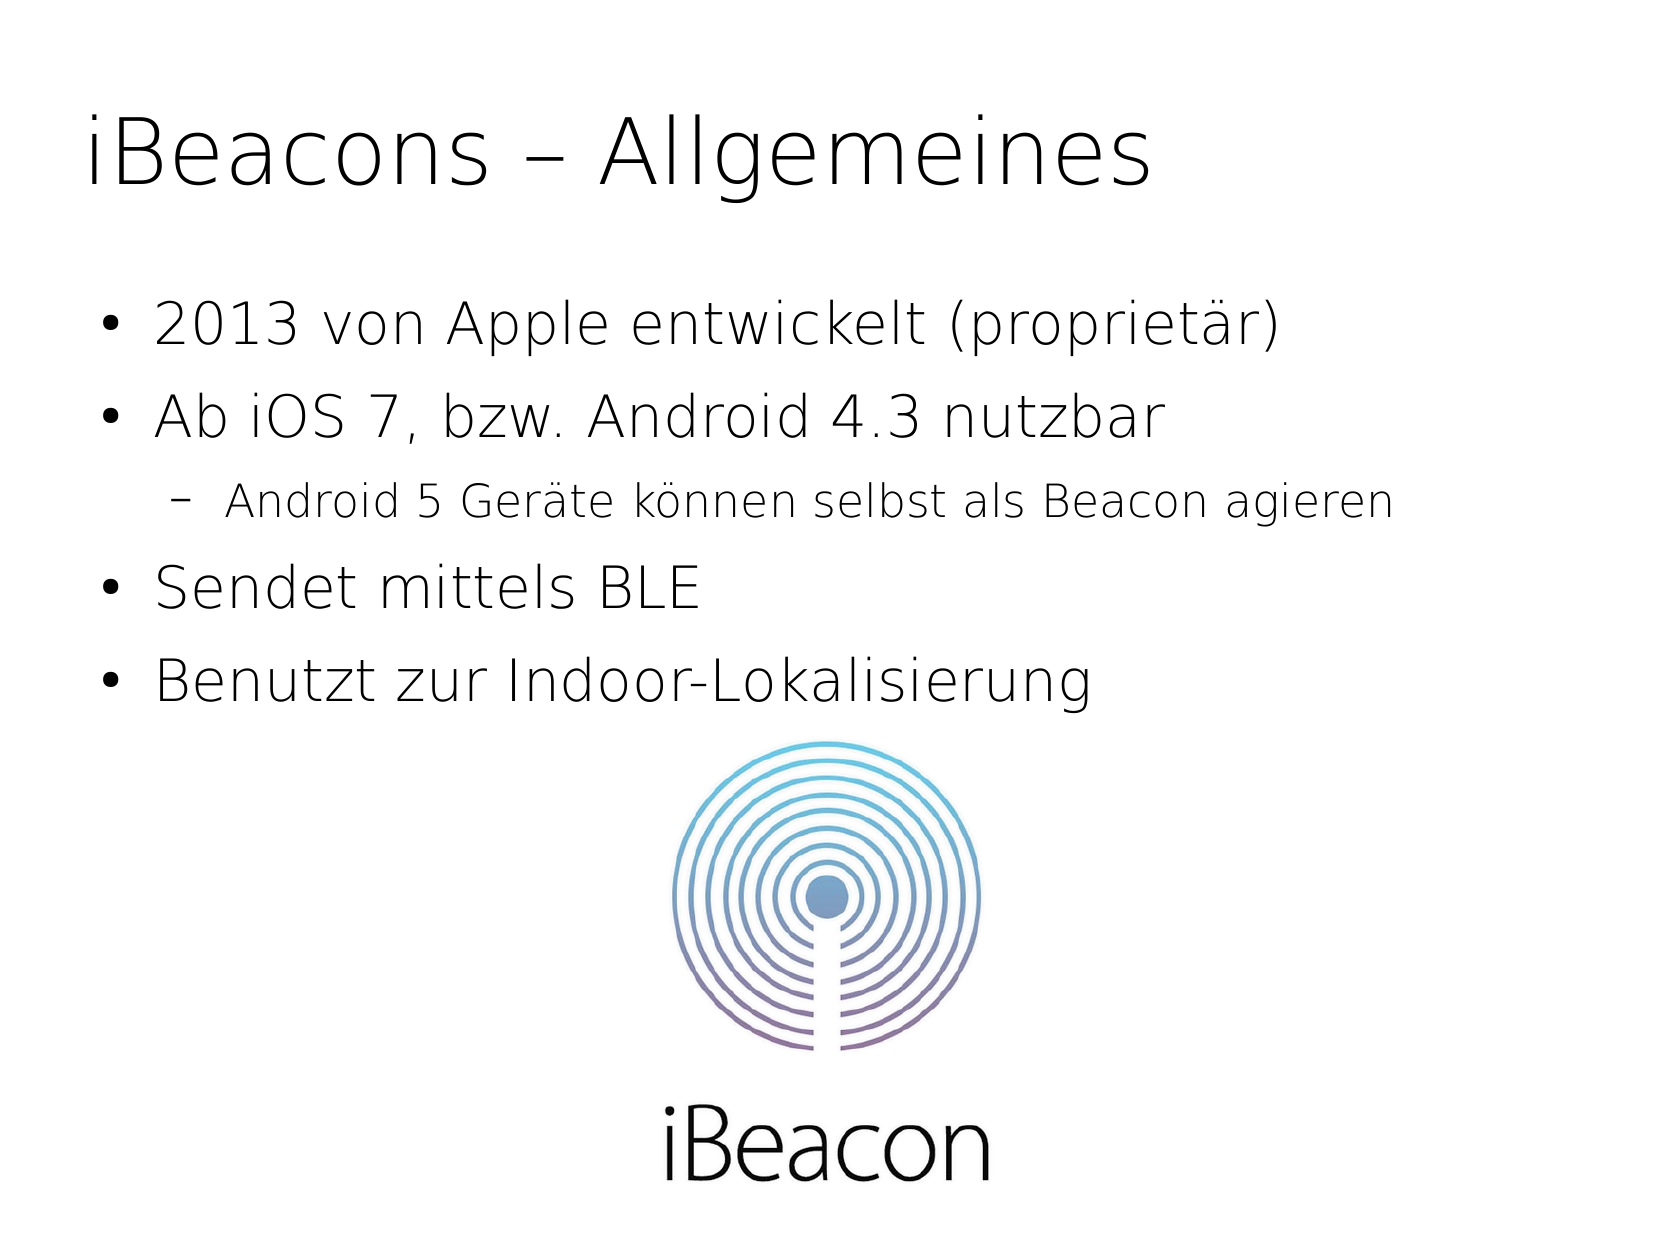

# iBeacons – Allgemeines
2013 von Apple entwickelt (proprietär)
Ab iOS 7, bzw. Android 4.3 nutzbar
Android 5 Geräte können selbst als Beacon agieren
Sendet mittels BLE
Benutzt zur Indoor-Lokalisierung